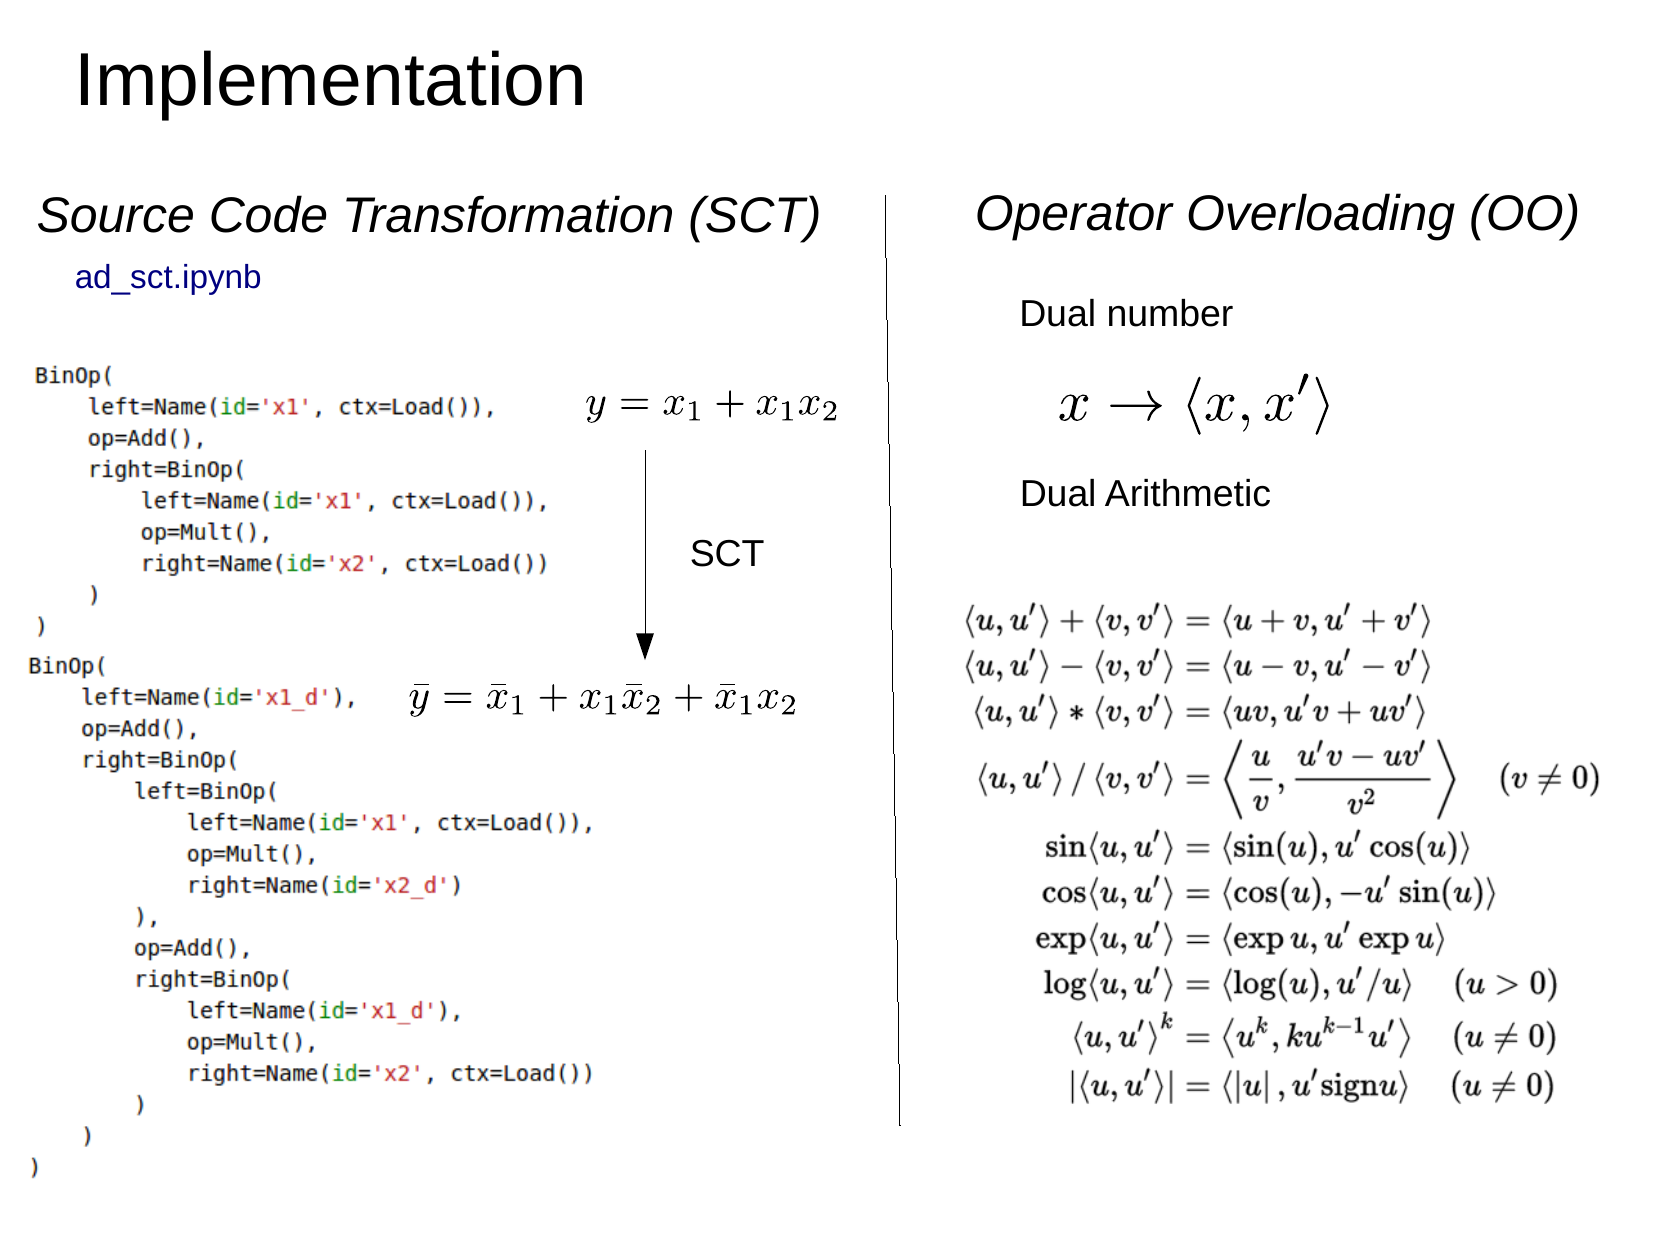

Implementation
Operator Overloading (OO)
Source Code Transformation (SCT)
ad_sct.ipynb
Dual number
Dual Arithmetic
SCT